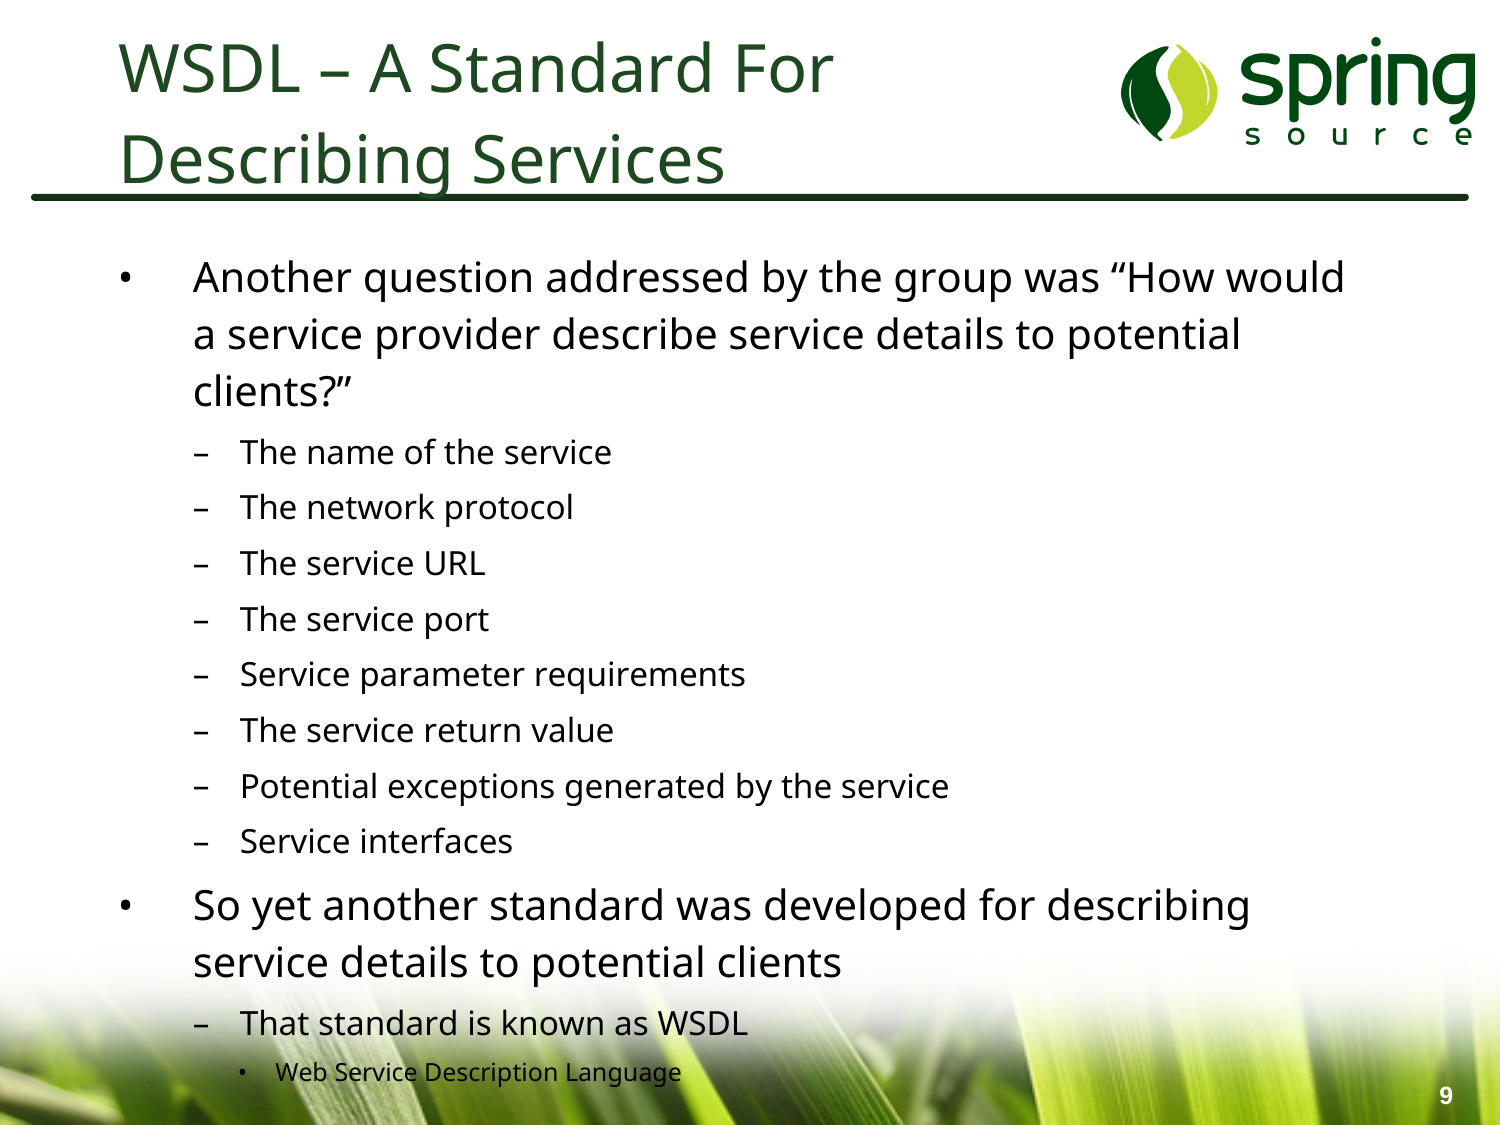

WSDL – A Standard For Describing Services
# Another question addressed by the group was “How would a service provider describe service details to potential clients?”
The name of the service
The network protocol
The service URL
The service port
Service parameter requirements
The service return value
Potential exceptions generated by the service
Service interfaces
So yet another standard was developed for describing service details to potential clients
That standard is known as WSDL
Web Service Description Language